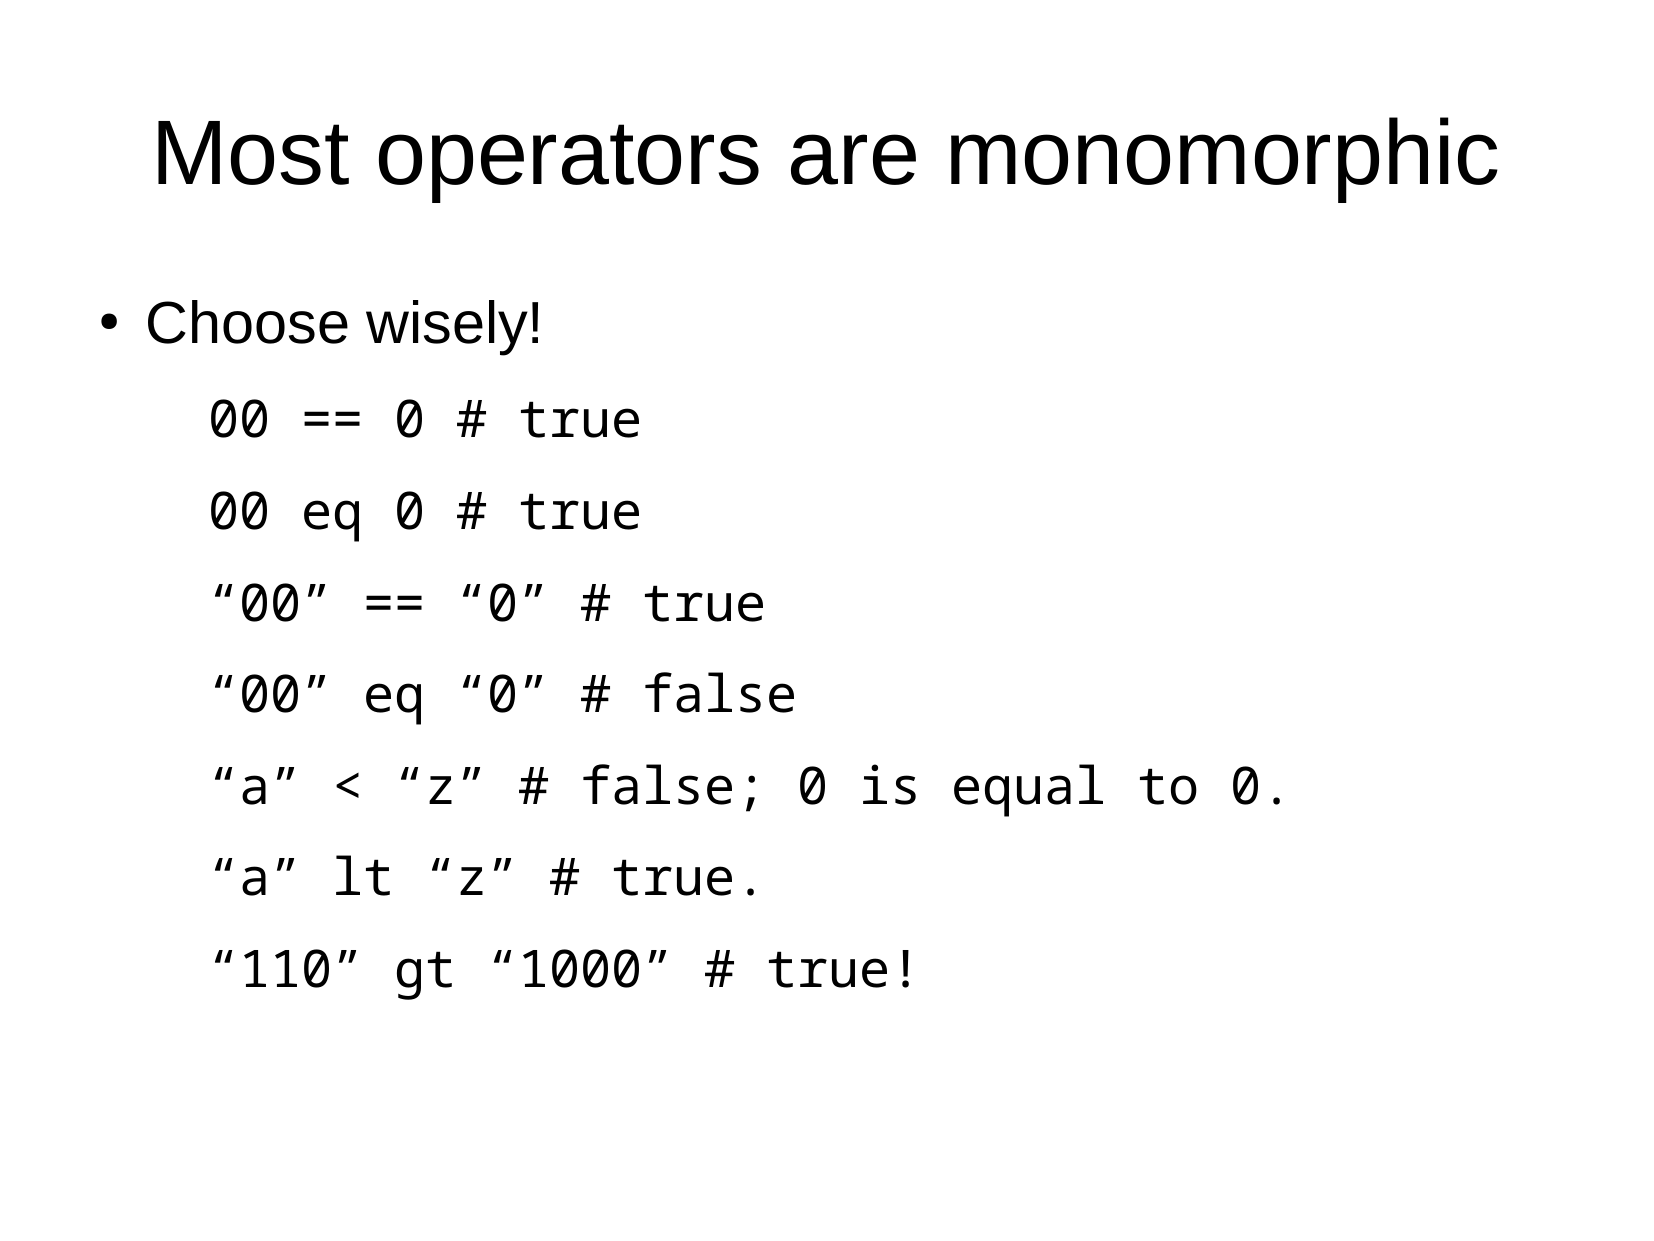

# Most operators are monomorphic
Choose wisely!
00 == 0 # true
00 eq 0 # true
“00” == “0” # true
“00” eq “0” # false
“a” < “z” # false; 0 is equal to 0.
“a” lt “z” # true.
“110” gt “1000” # true!